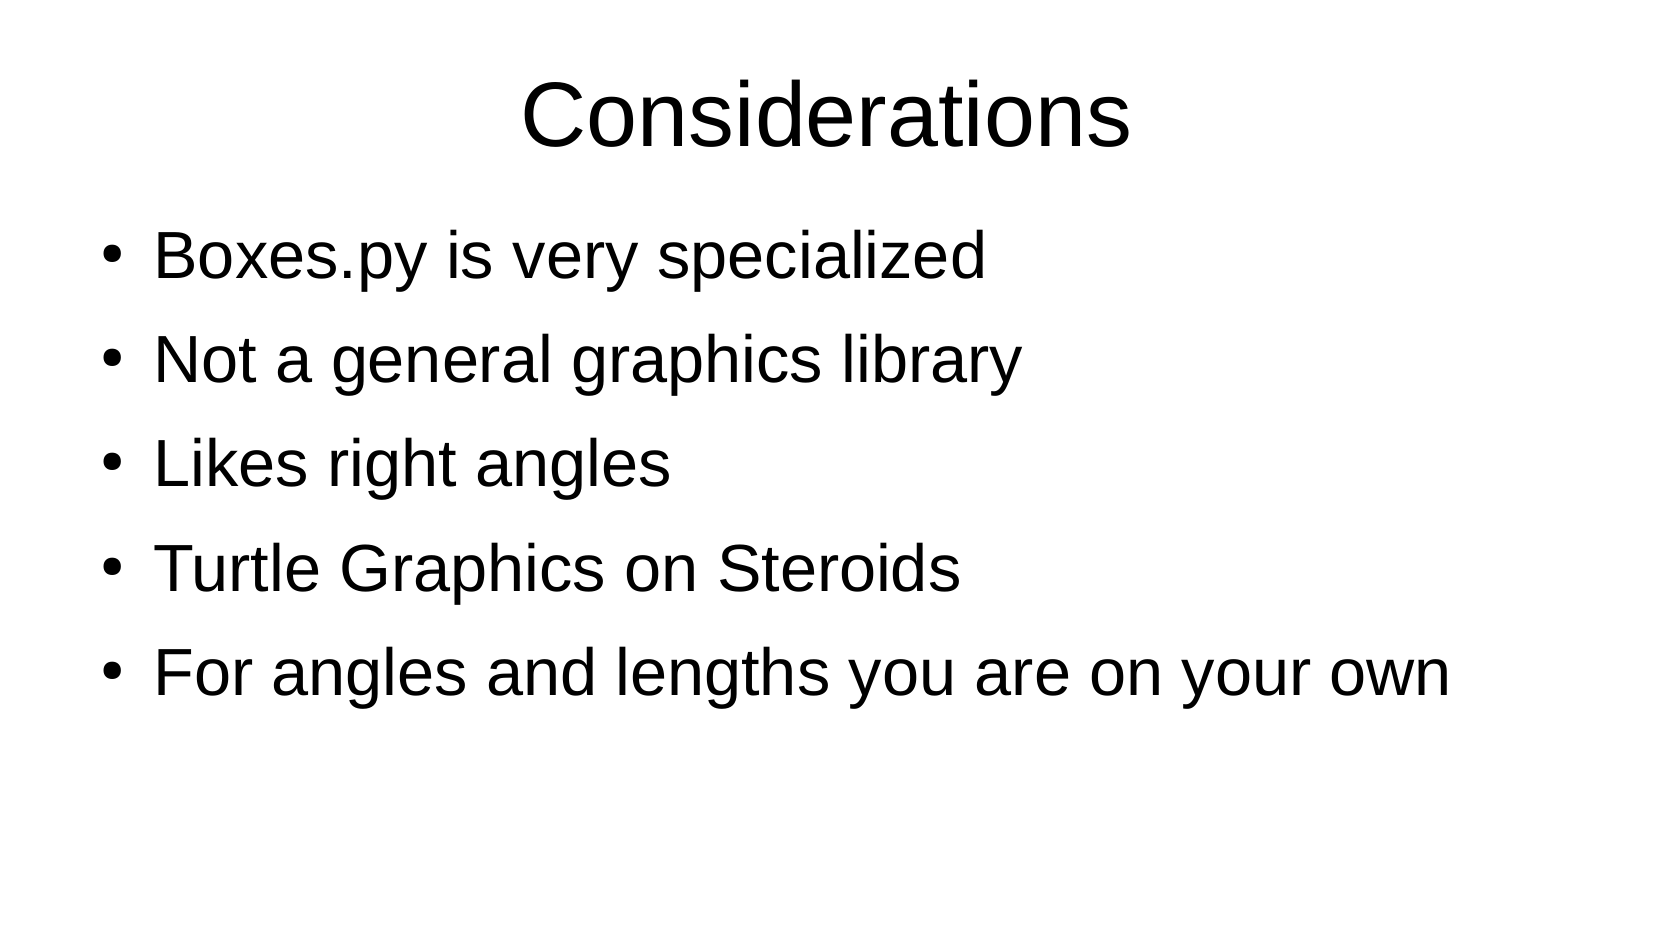

# Considerations
Boxes.py is very specialized
Not a general graphics library
Likes right angles
Turtle Graphics on Steroids
For angles and lengths you are on your own